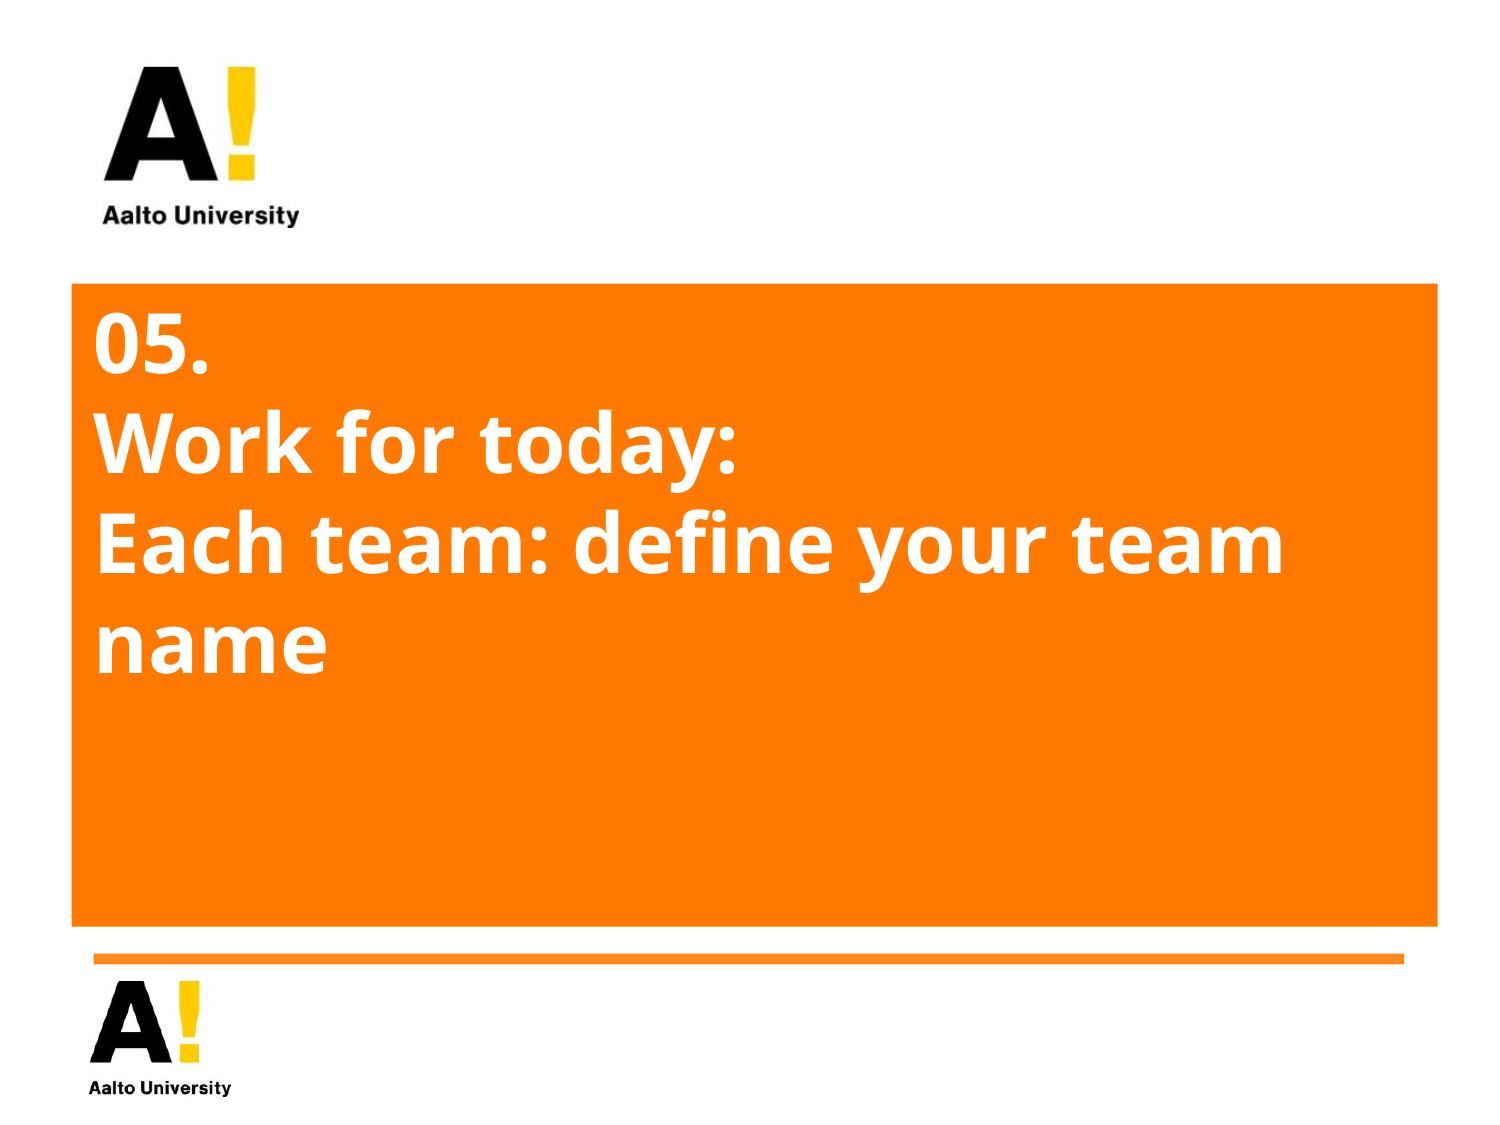

#
05.
Work for today:
Each team: define your team name